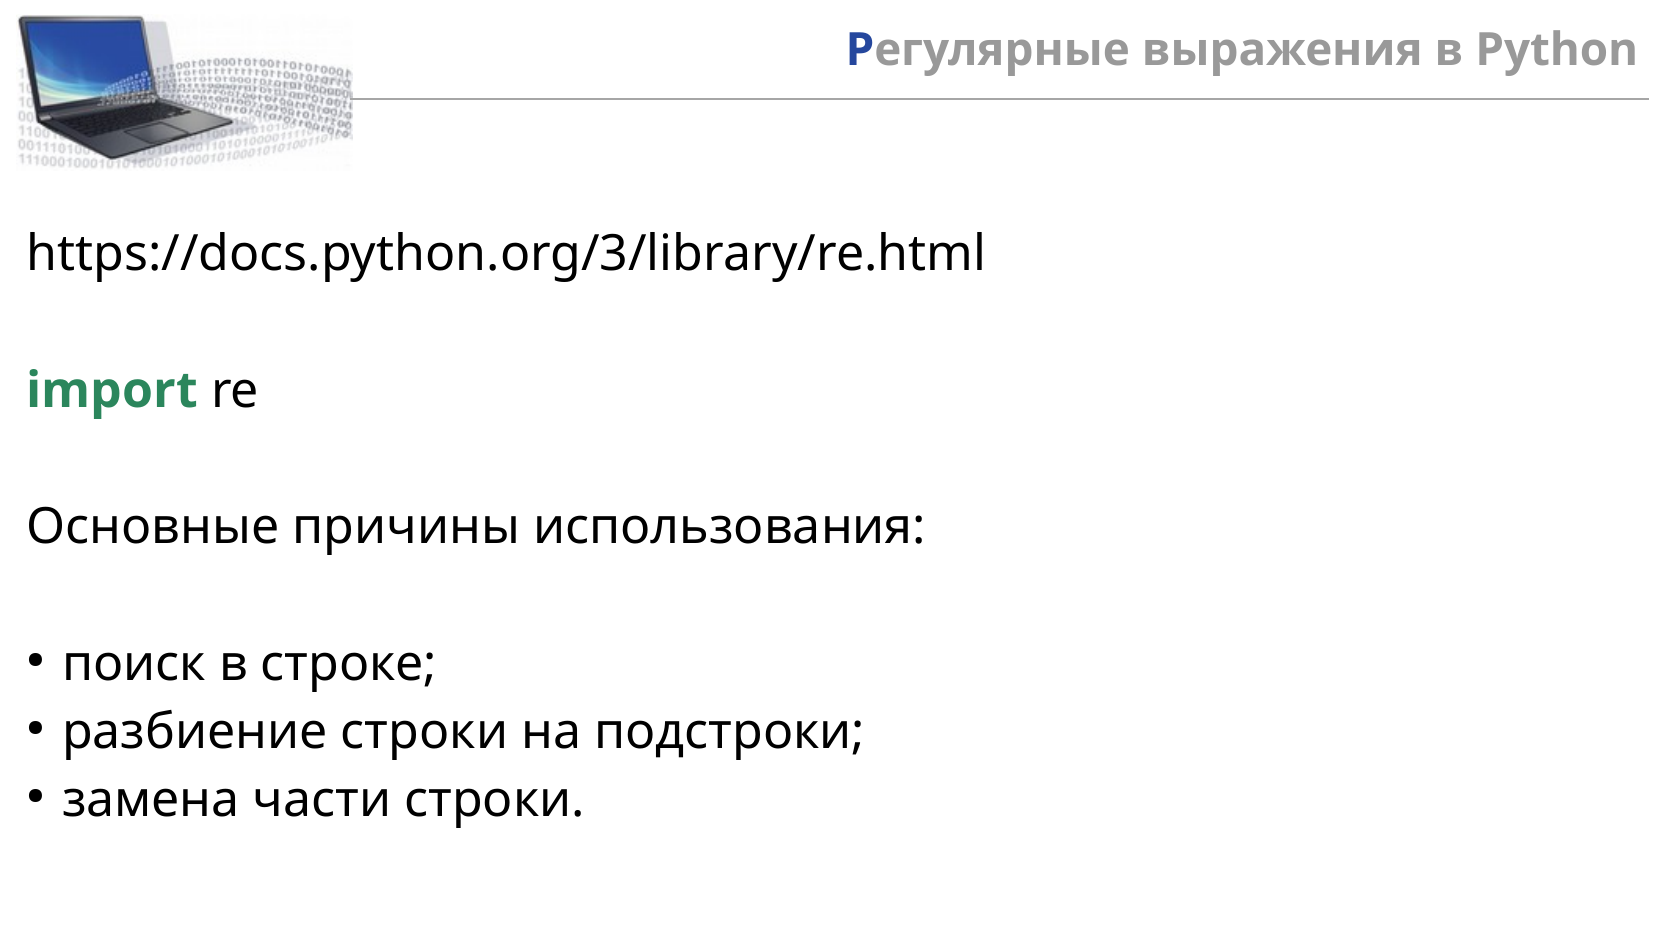

# Регулярные выражения в Python
https://docs.python.org/3/library/re.html
import re
Основные причины использования:
поиск в строке;
разбиение строки на подстроки;
замена части строки.